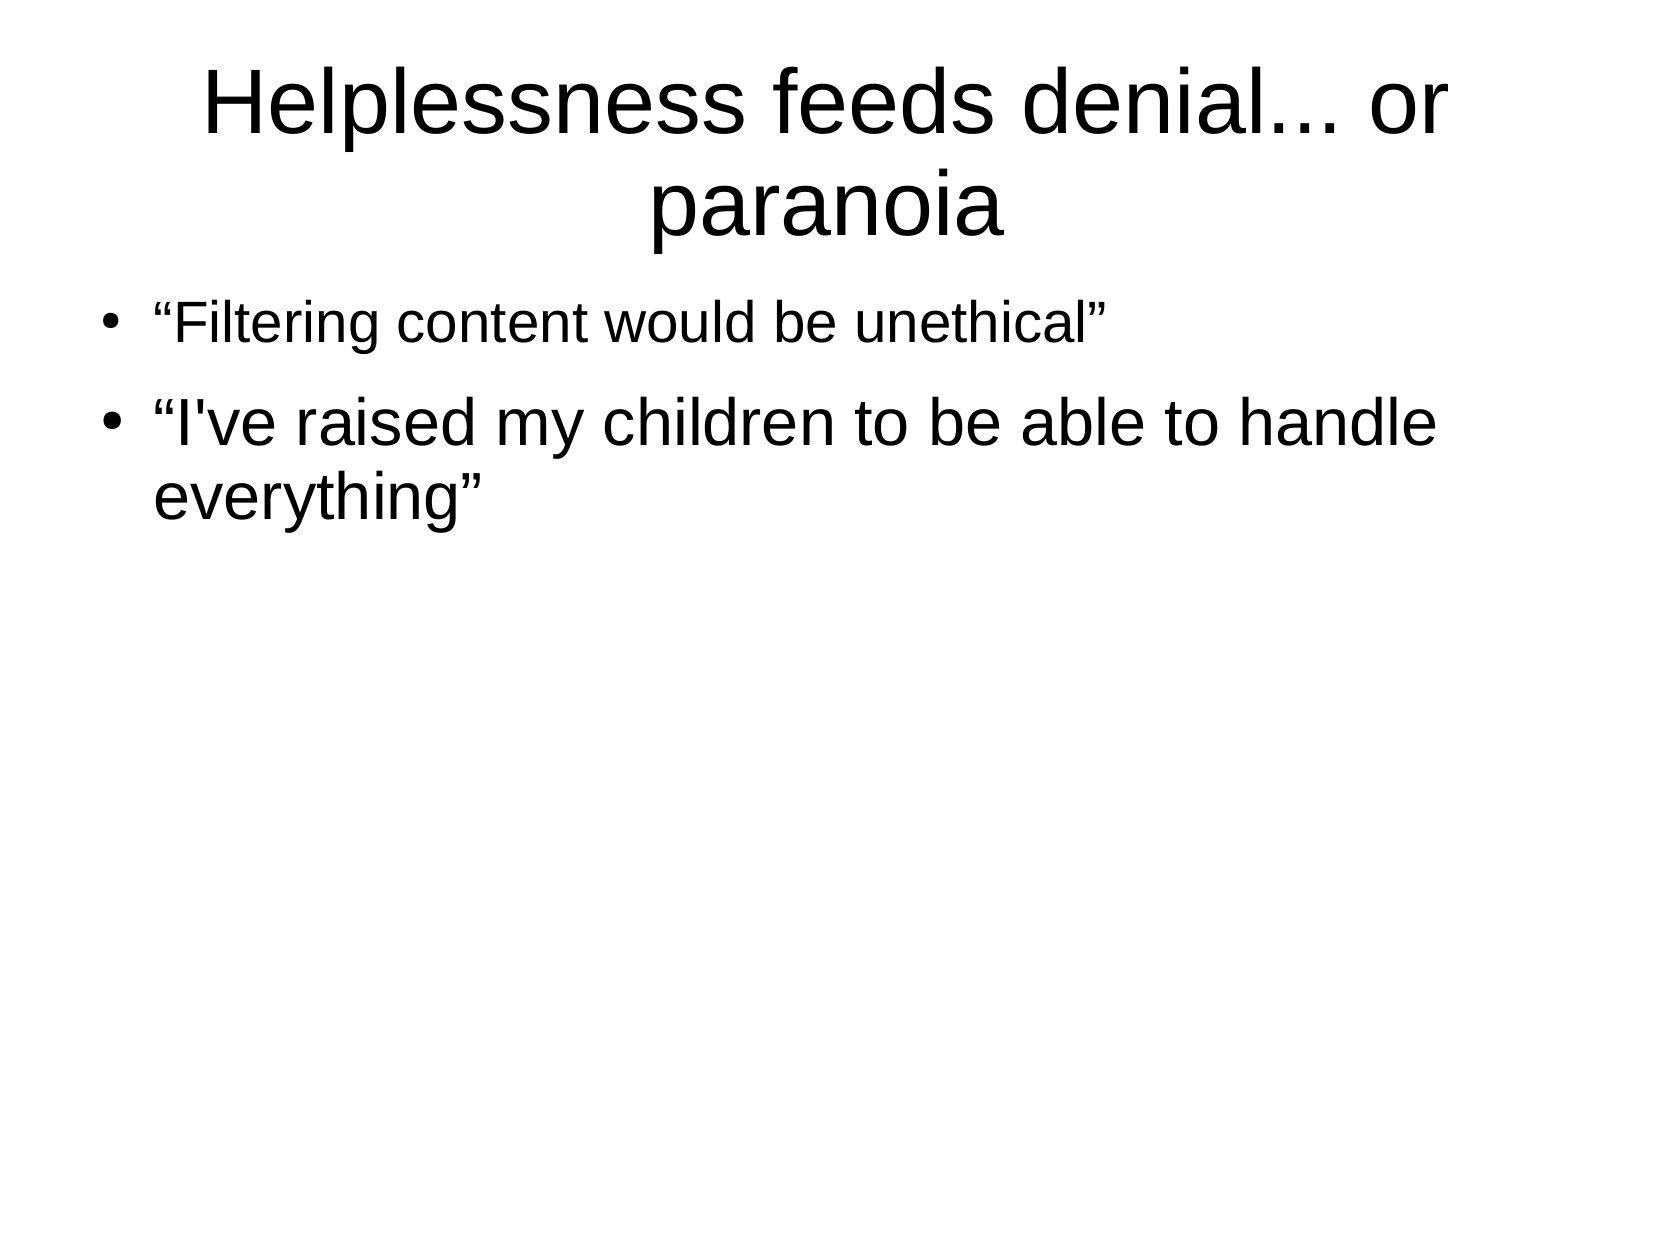

# Helplessness feeds denial... or paranoia
“Filtering content would be unethical”
“I've raised my children to be able to handle everything”